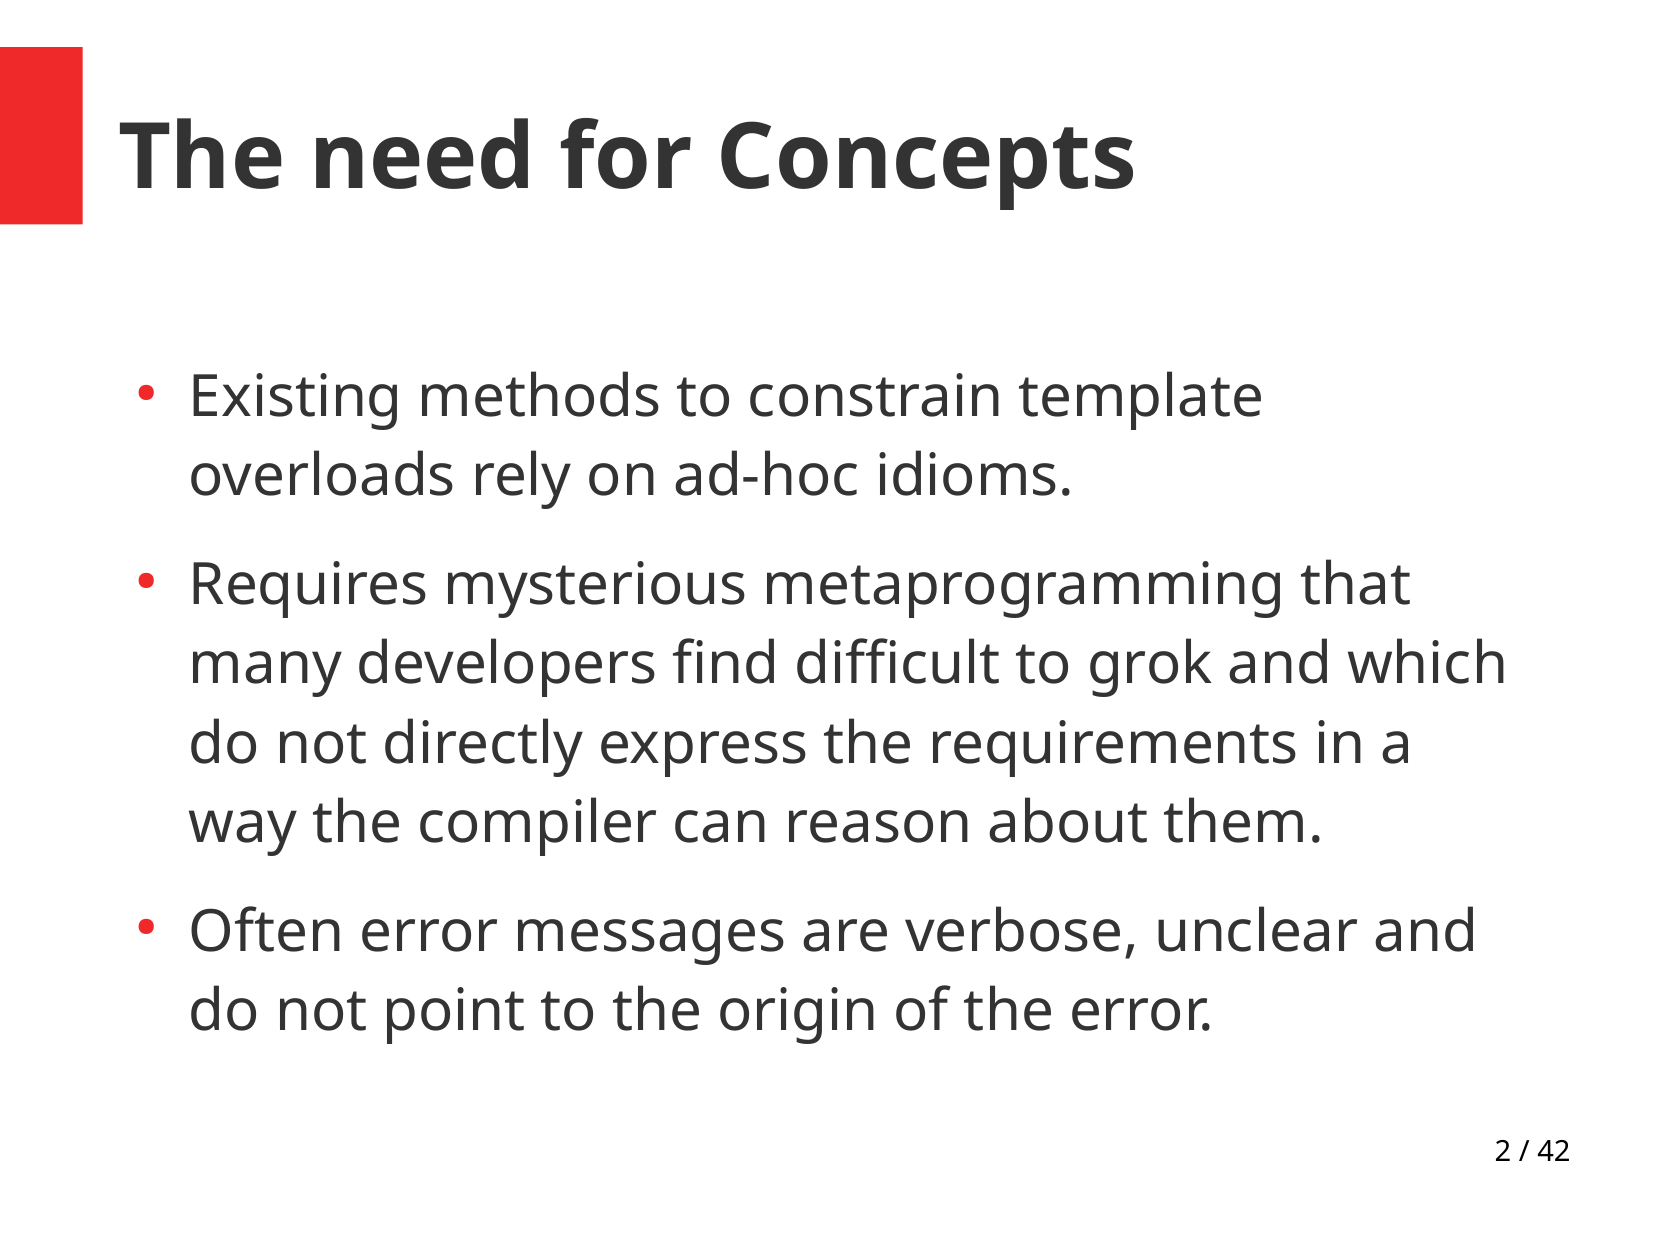

# The need for Concepts
Existing methods to constrain template overloads rely on ad-hoc idioms.
Requires mysterious metaprogramming that many developers find difficult to grok and which do not directly express the requirements in a way the compiler can reason about them.
Often error messages are verbose, unclear and do not point to the origin of the error.
2